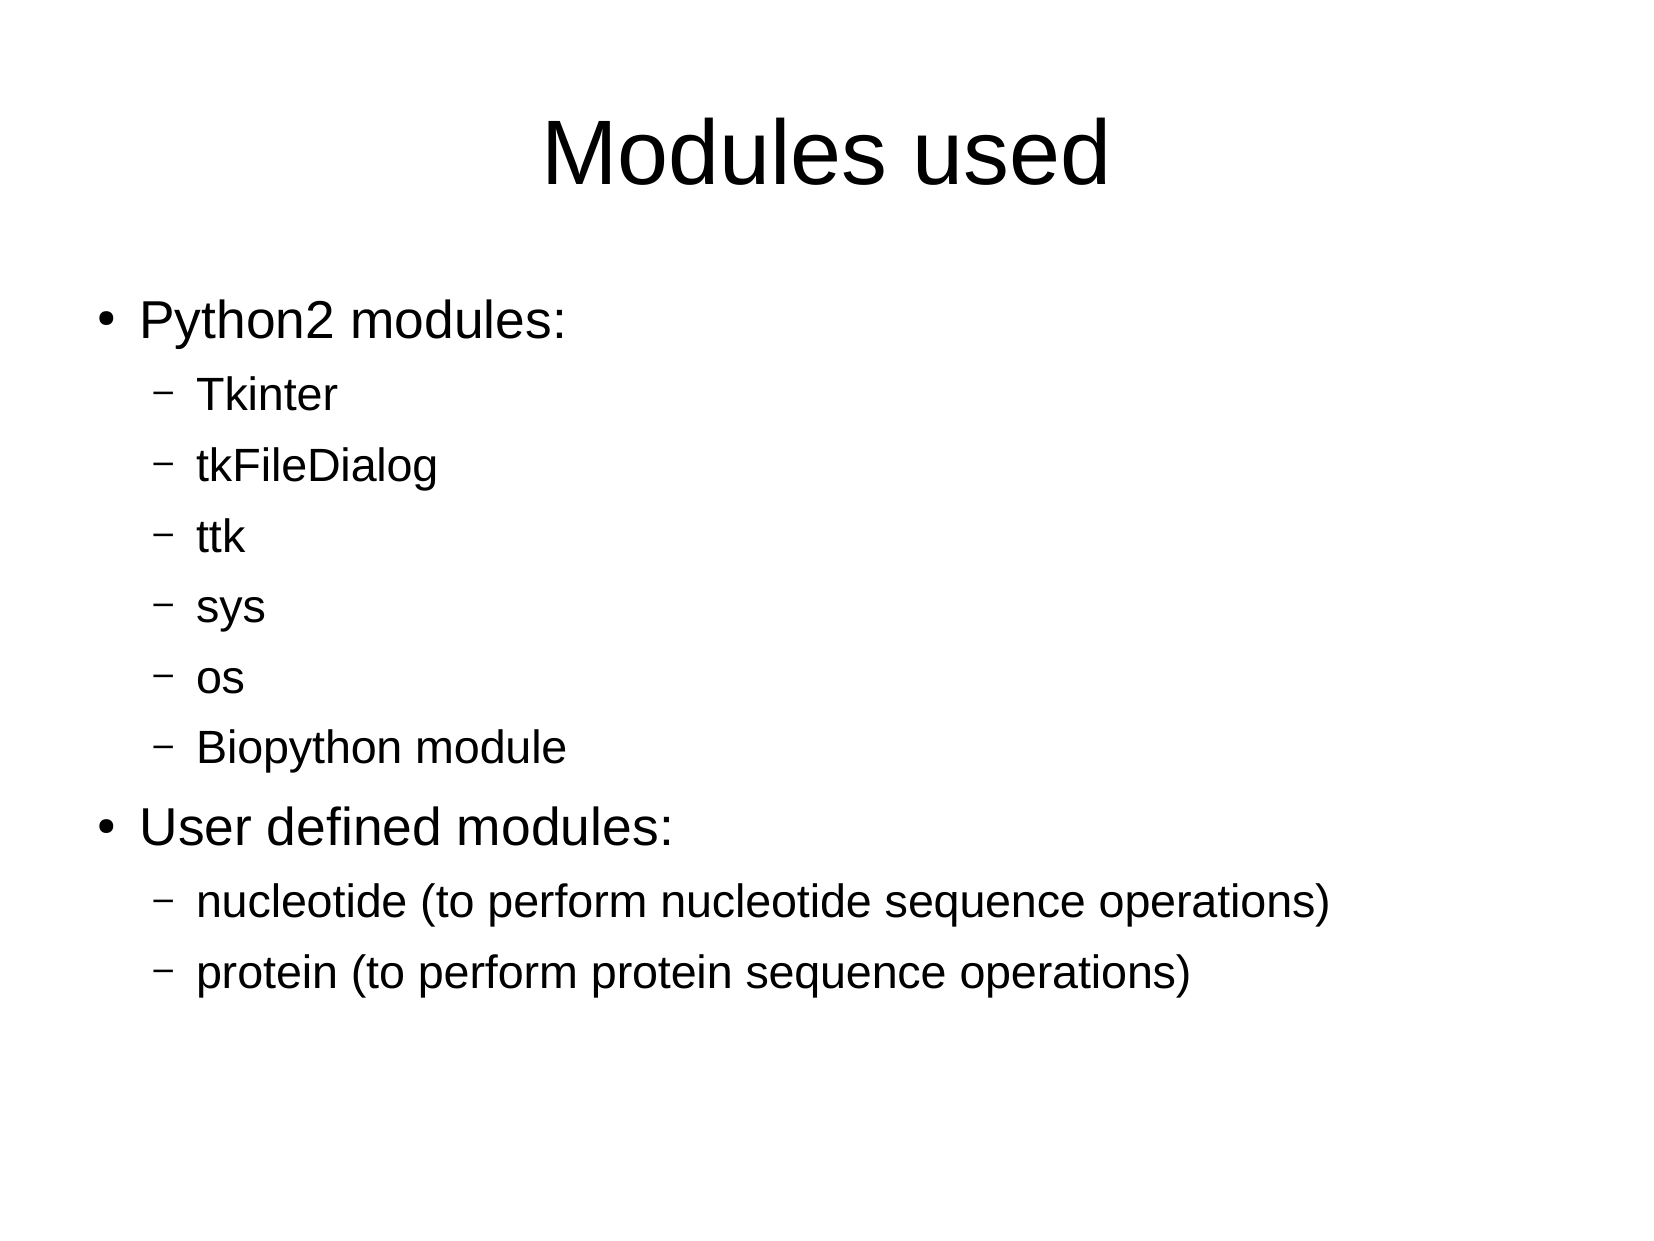

# Modules used
Python2 modules:
Tkinter
tkFileDialog
ttk
sys
os
Biopython module
User defined modules:
nucleotide (to perform nucleotide sequence operations)
protein (to perform protein sequence operations)